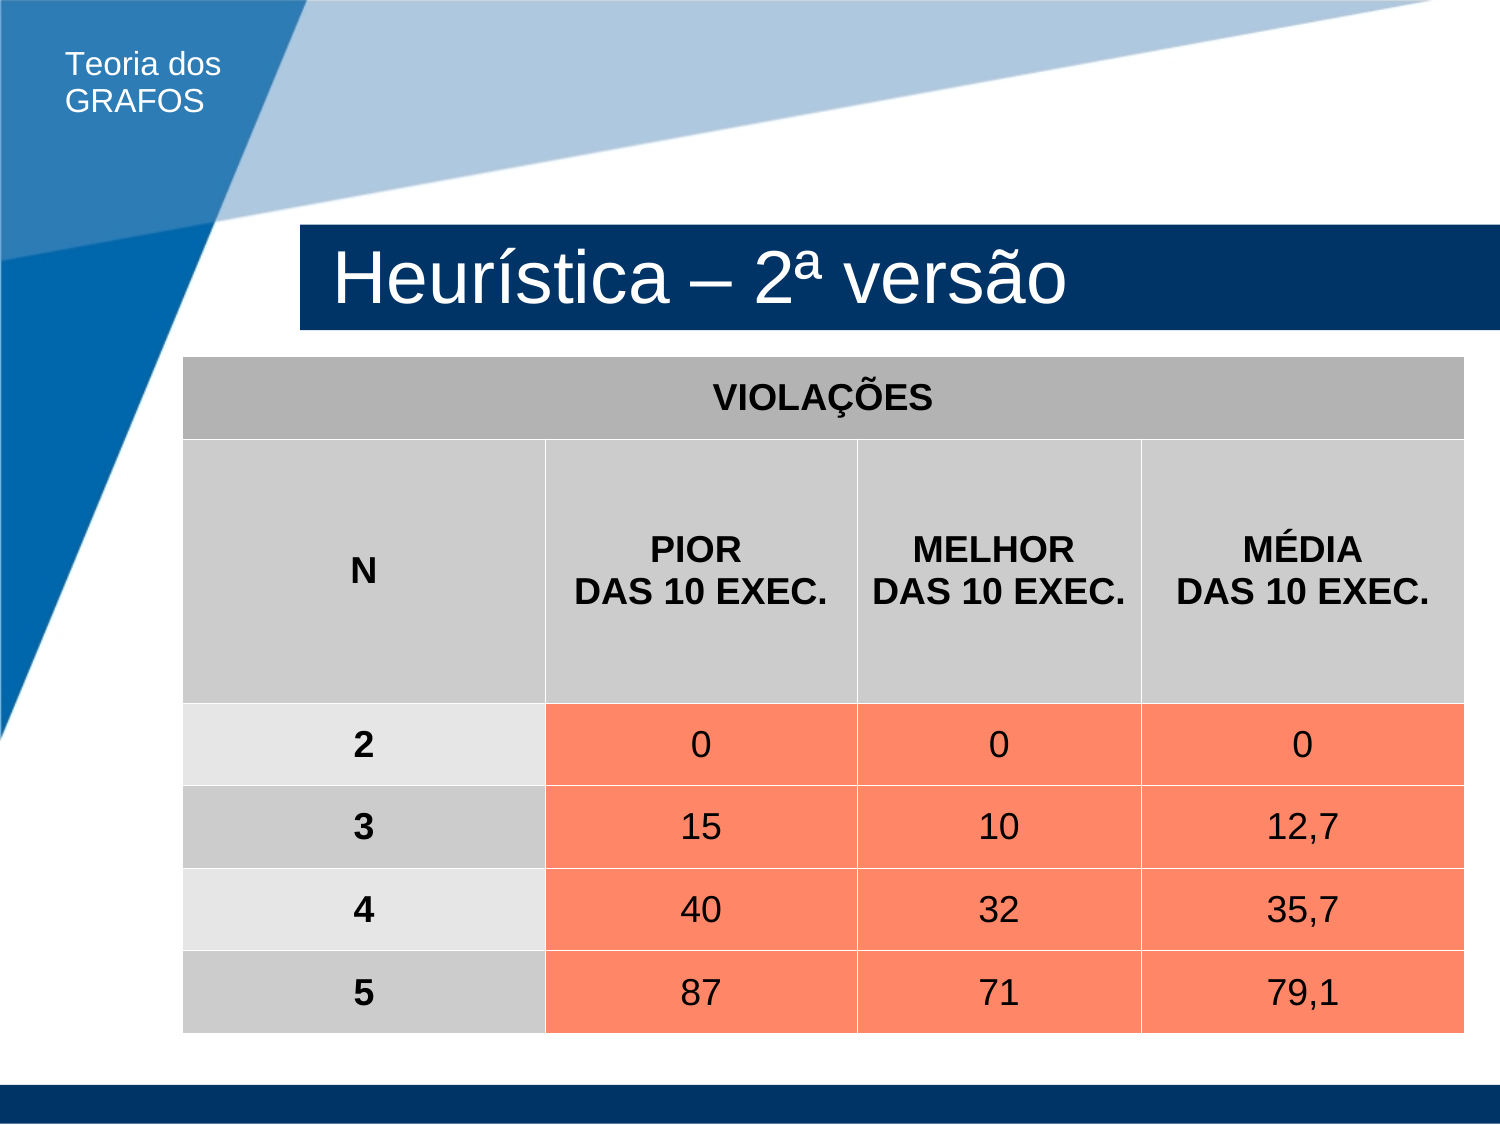

# Heurística – 2ª versão
| VIOLAÇÕES | | | |
| --- | --- | --- | --- |
| N | PIOR DAS 10 EXEC. | MELHOR DAS 10 EXEC. | MÉDIA DAS 10 EXEC. |
| 2 | 0 | 0 | 0 |
| 3 | 15 | 10 | 12,7 |
| 4 | 40 | 32 | 35,7 |
| 5 | 87 | 71 | 79,1 |